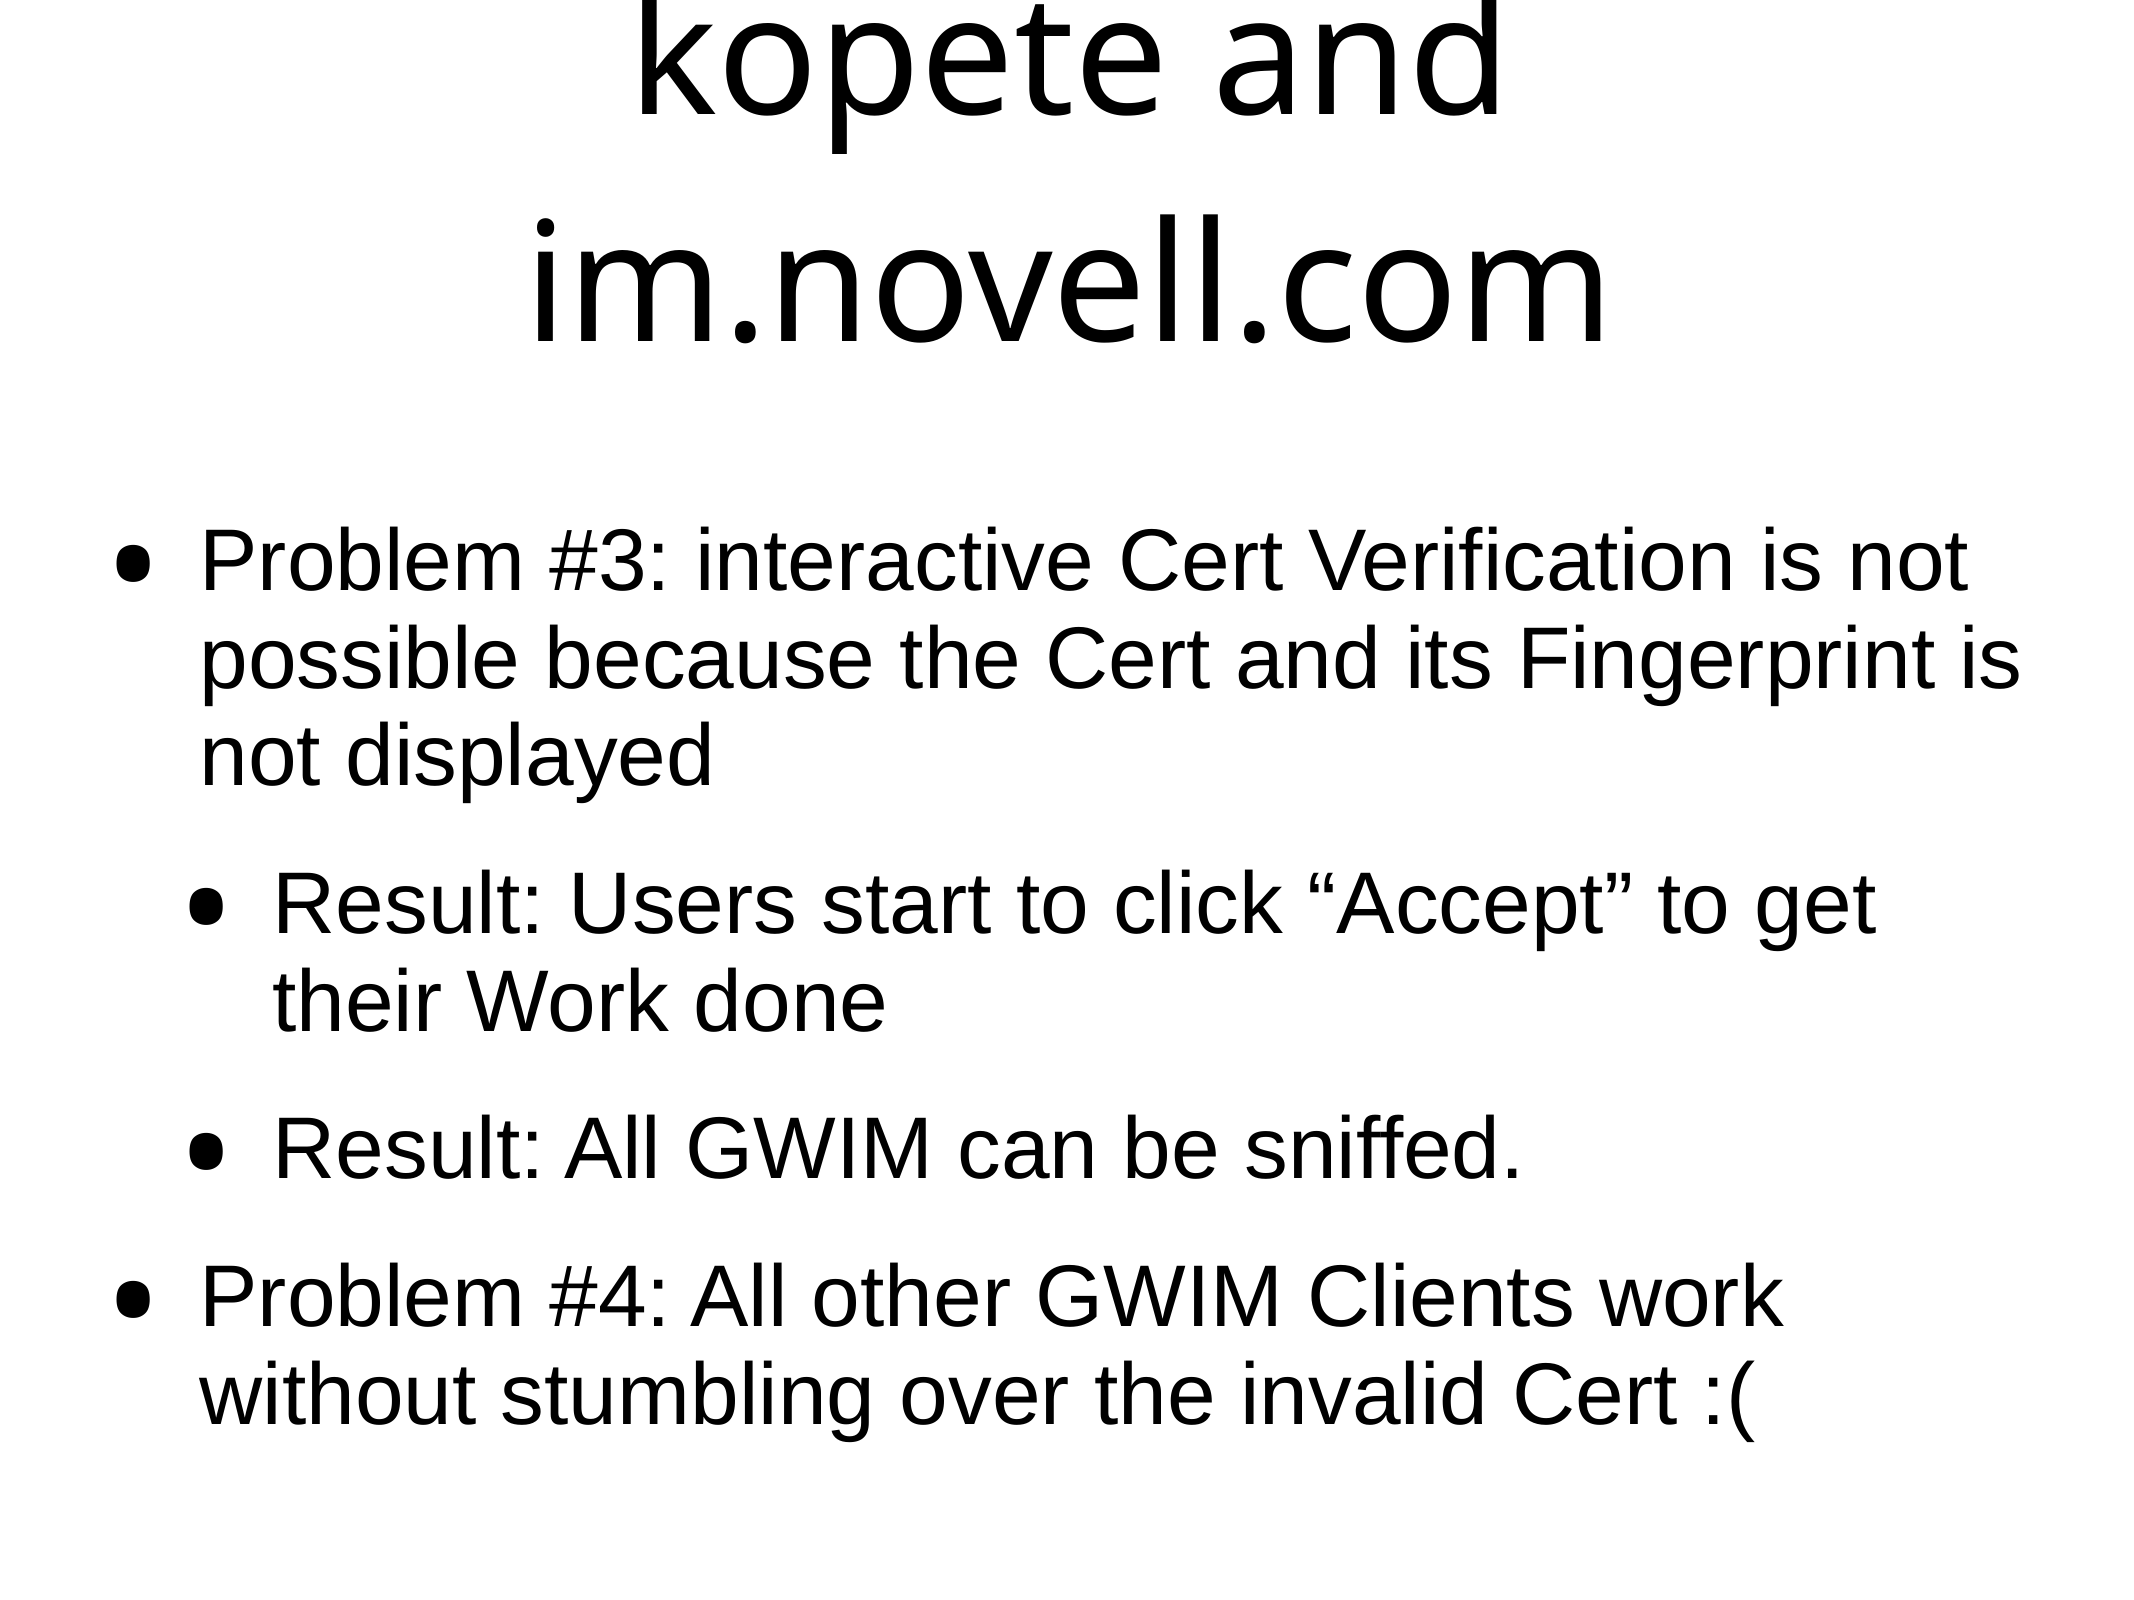

# kopete and im.novell.com
Problem #3: interactive Cert Verification is not possible because the Cert and its Fingerprint is not displayed
Result: Users start to click “Accept” to get their Work done
Result: All GWIM can be sniffed.
Problem #4: All other GWIM Clients work without stumbling over the invalid Cert :(